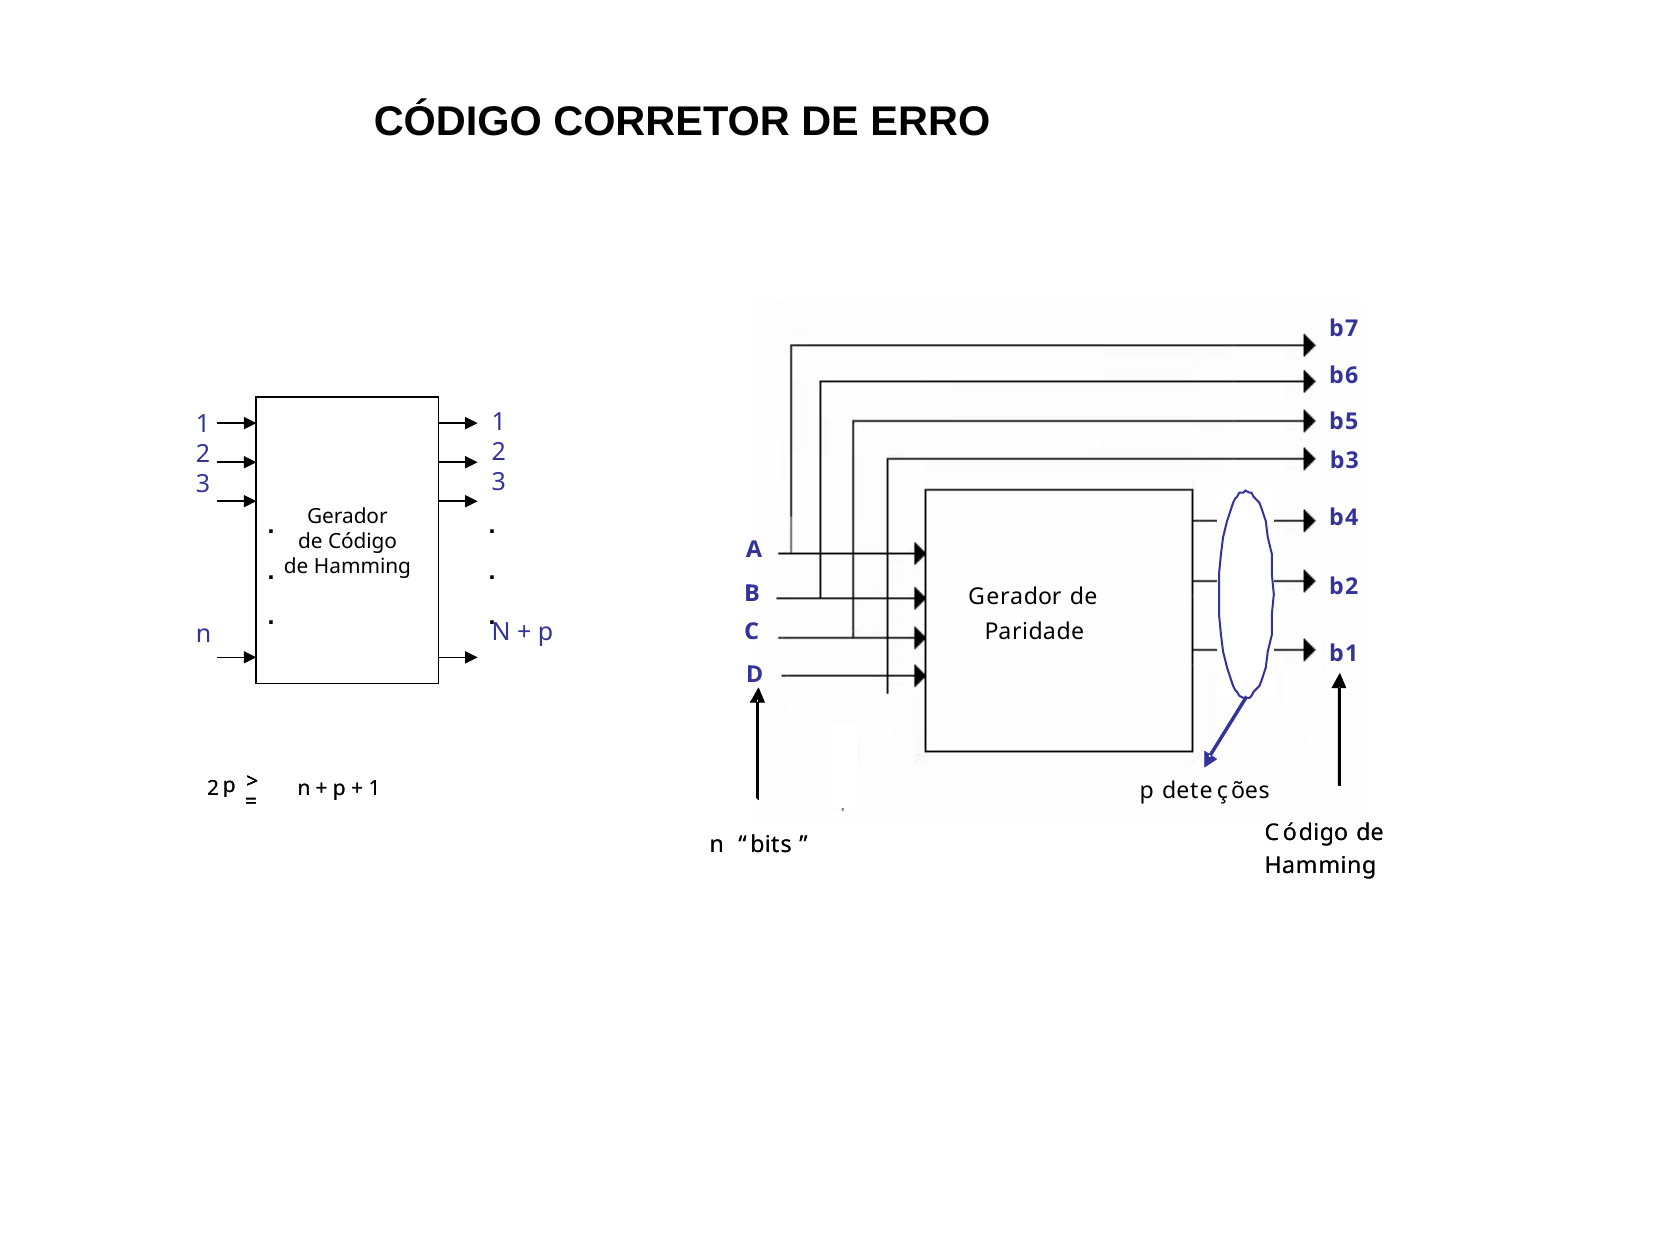

CÓDIGO CORRETOR DE ERRO
Gerador
de Código
de Hamming
1
2
3
N + p
1
2
3
n
.
.
.
.
.
.
>
>
>
p
p
2
2
n + p + 1
n + p + 1
=
=
=